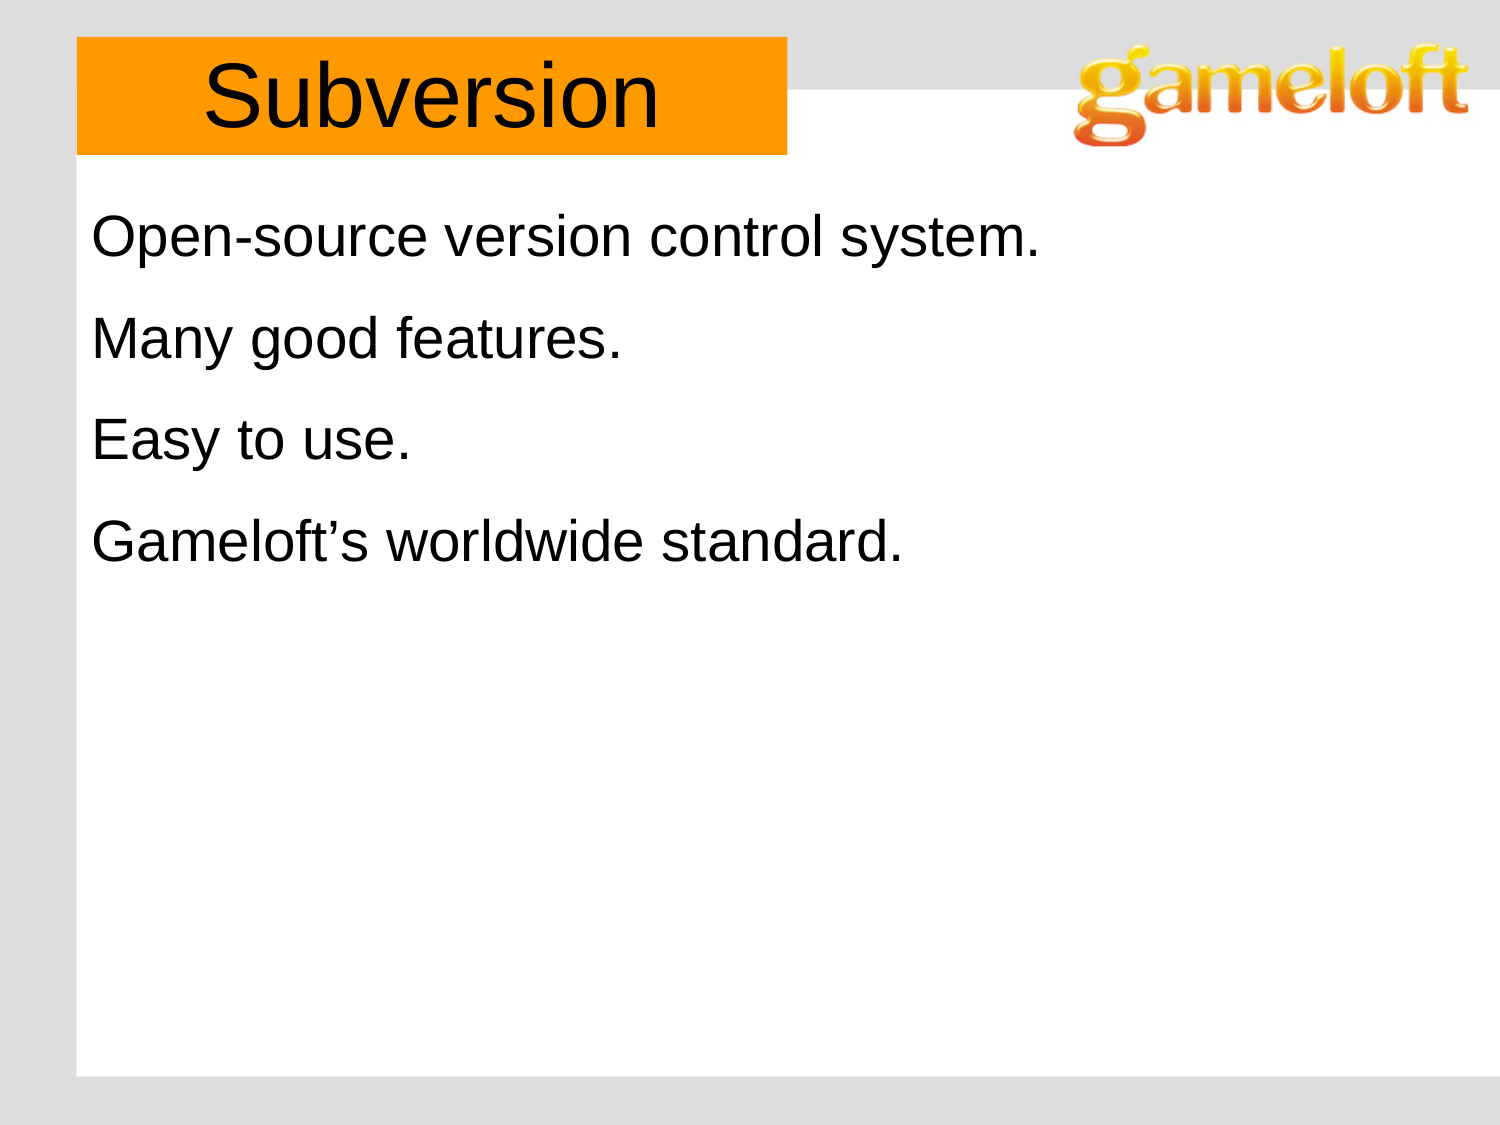

# Subversion
Open-source version control system.
Many good features.
Easy to use.
Gameloft’s worldwide standard.